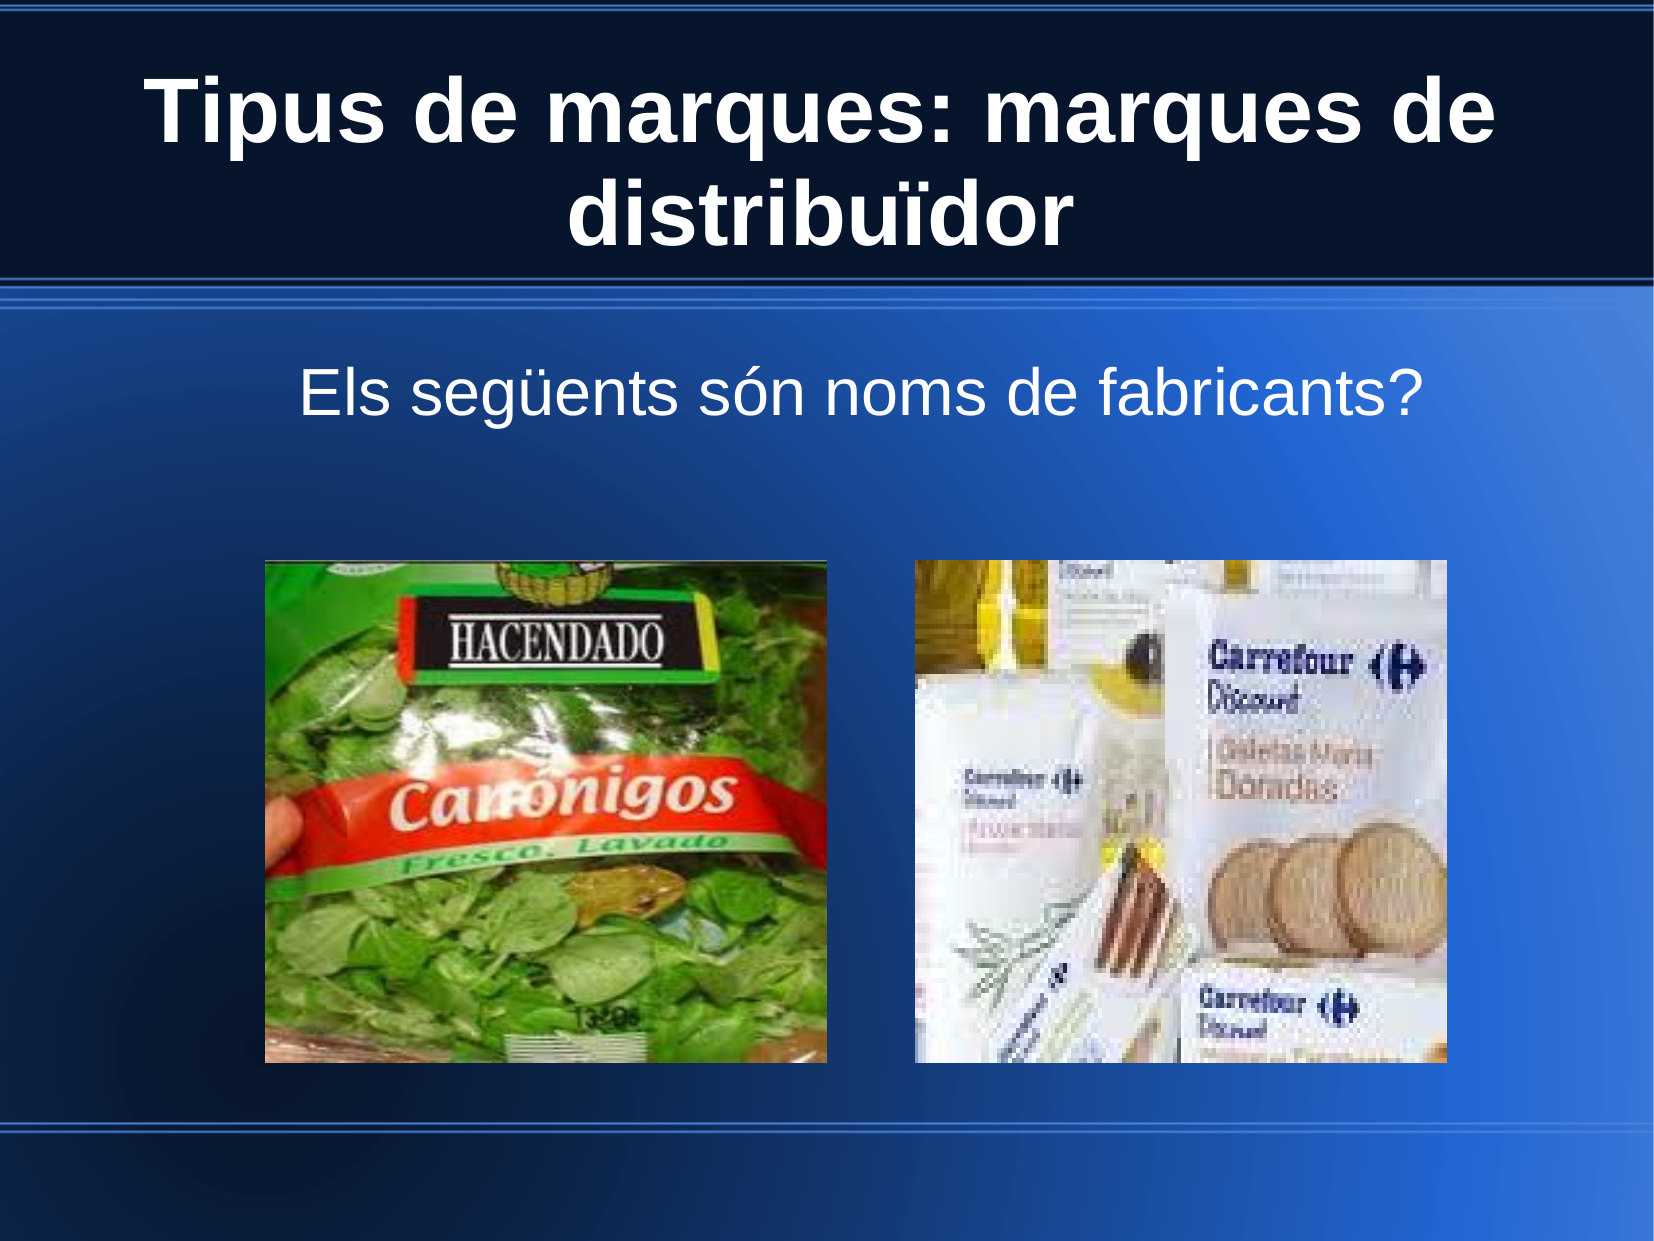

# Tipus de marques: marques de distribuïdor
Els següents són noms de fabricants?